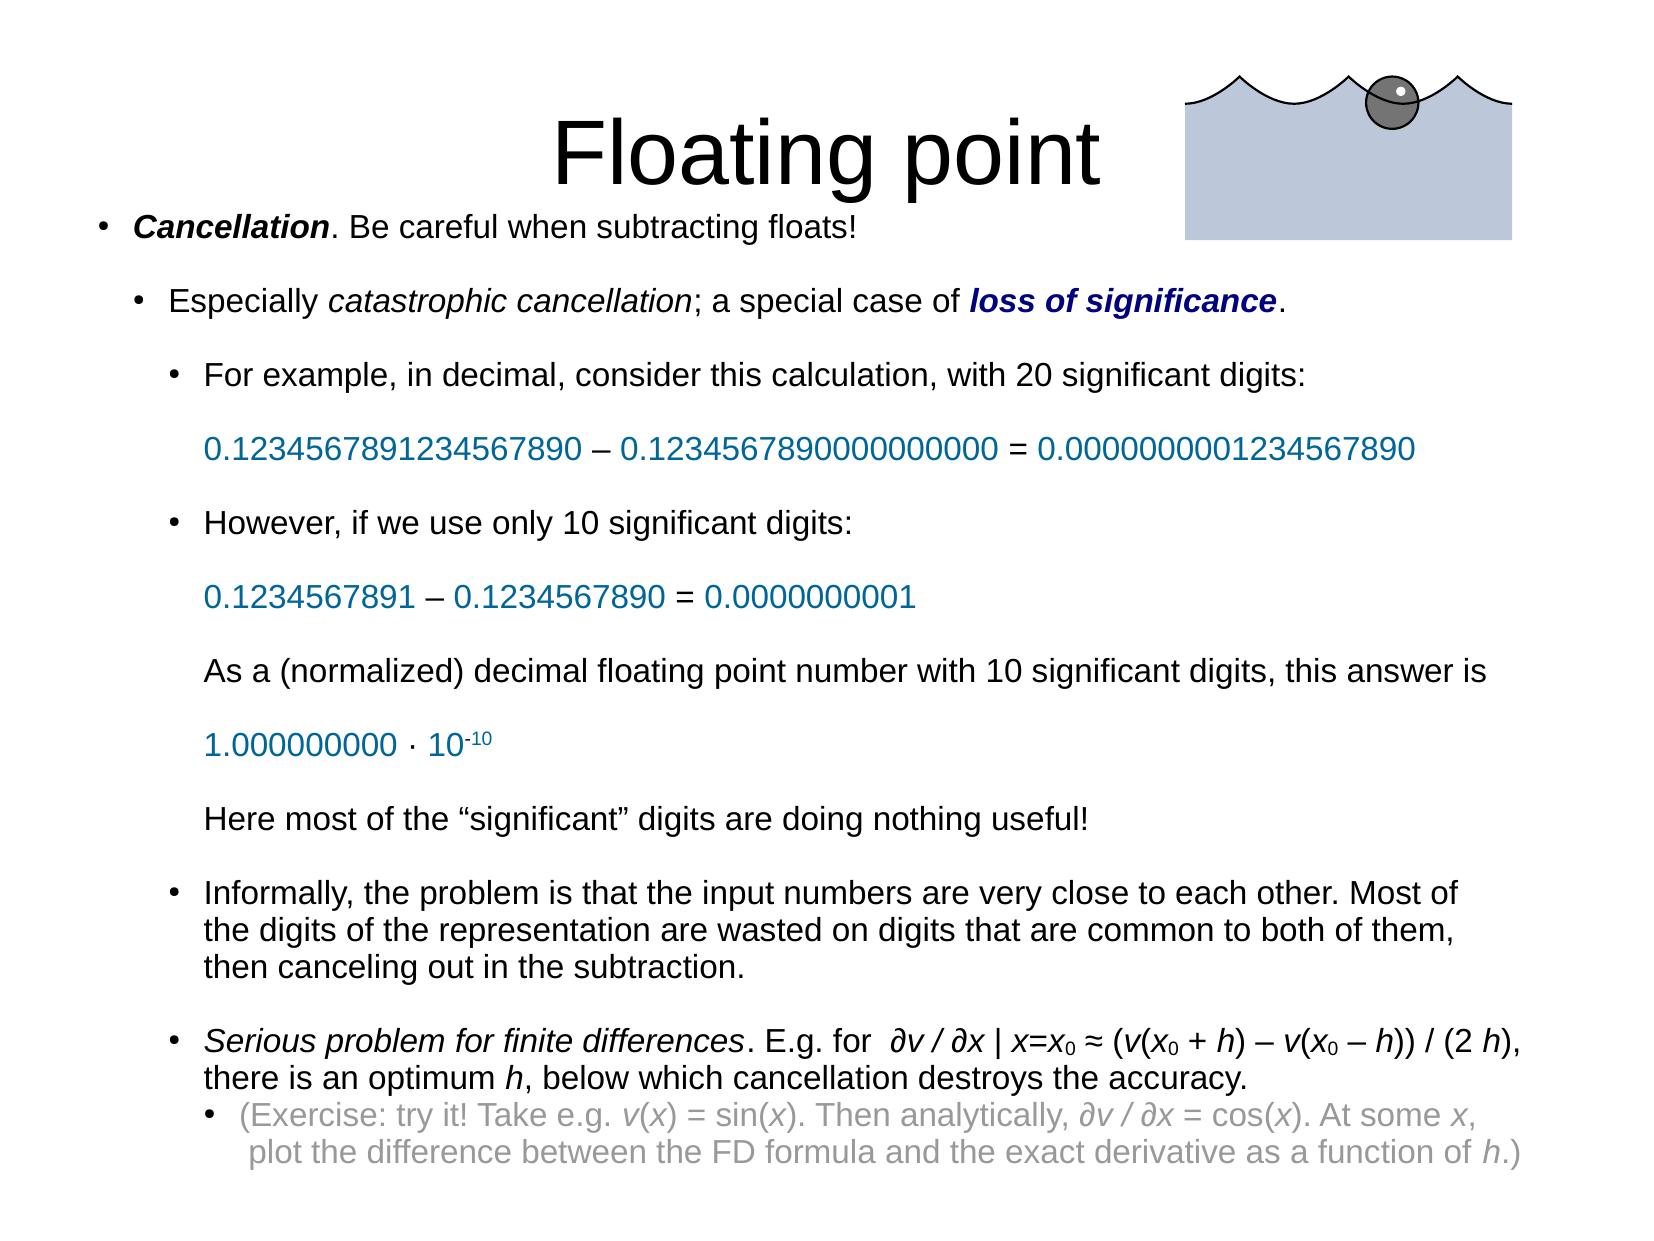

# Floating point
Cancellation. Be careful when subtracting floats!
Especially catastrophic cancellation; a special case of loss of significance.
For example, in decimal, consider this calculation, with 20 significant digits:
0.1234567891234567890 – 0.1234567890000000000 = 0.0000000001234567890
However, if we use only 10 significant digits:
0.1234567891 – 0.1234567890 = 0.0000000001
As a (normalized) decimal floating point number with 10 significant digits, this answer is
1.000000000 · 10-10
Here most of the “significant” digits are doing nothing useful!
Informally, the problem is that the input numbers are very close to each other. Most of
the digits of the representation are wasted on digits that are common to both of them,
then canceling out in the subtraction.
Serious problem for finite differences. E.g. for ∂v / ∂x | x=x0 ≈ (v(x0 + h) – v(x0 – h)) / (2 h), there is an optimum h, below which cancellation destroys the accuracy.
(Exercise: try it! Take e.g. v(x) = sin(x). Then analytically, ∂v / ∂x = cos(x). At some x,
 plot the difference between the FD formula and the exact derivative as a function of h.)